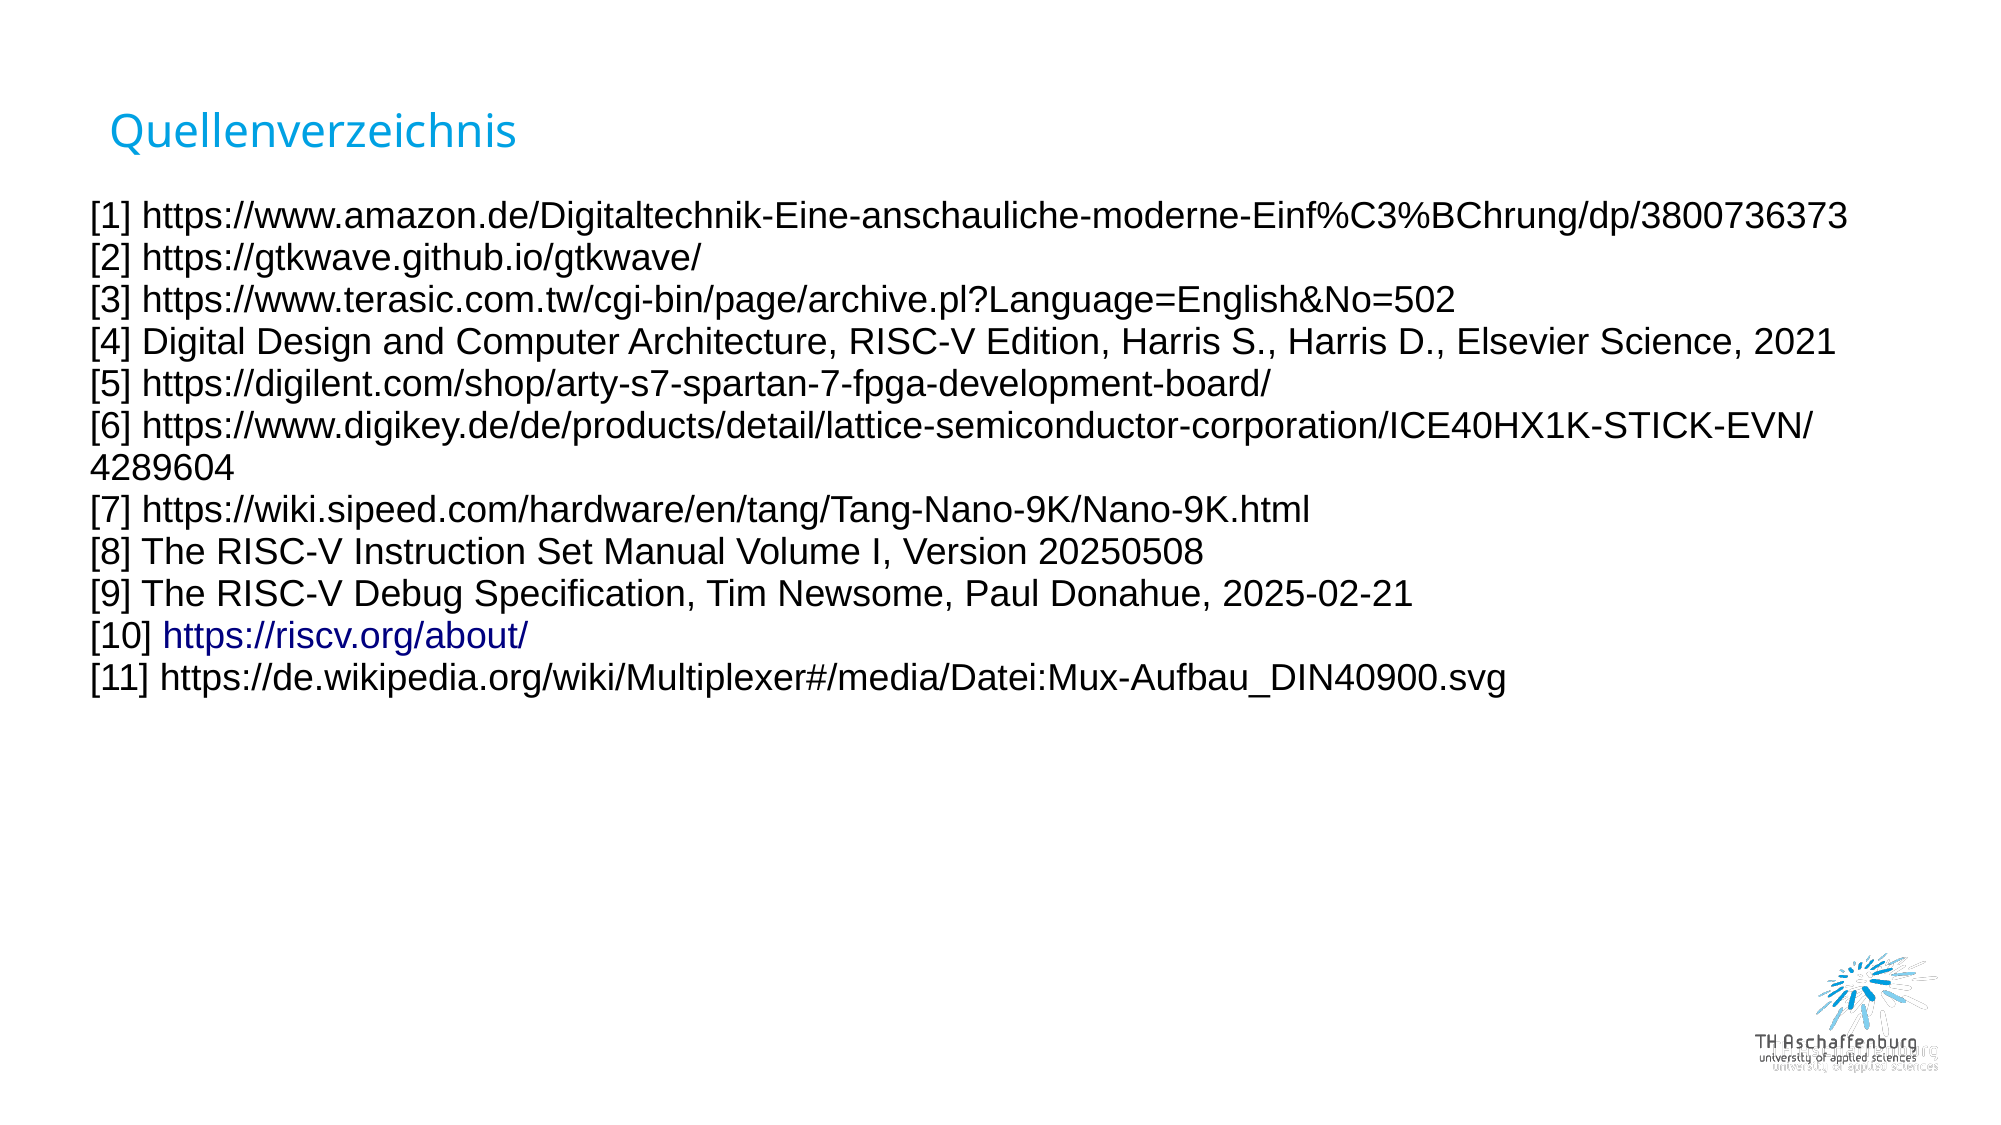

# Quellenverzeichnis
[1] https://www.amazon.de/Digitaltechnik-Eine-anschauliche-moderne-Einf%C3%BChrung/dp/3800736373
[2] https://gtkwave.github.io/gtkwave/
[3] https://www.terasic.com.tw/cgi-bin/page/archive.pl?Language=English&No=502
[4] Digital Design and Computer Architecture, RISC-V Edition, Harris S., Harris D., Elsevier Science, 2021
[5] https://digilent.com/shop/arty-s7-spartan-7-fpga-development-board/
[6] https://www.digikey.de/de/products/detail/lattice-semiconductor-corporation/ICE40HX1K-STICK-EVN/4289604
[7] https://wiki.sipeed.com/hardware/en/tang/Tang-Nano-9K/Nano-9K.html
[8] The RISC-V Instruction Set Manual Volume I, Version 20250508
[9] The RISC-V Debug Specification, Tim Newsome, Paul Donahue, 2025-02-21
[10] https://riscv.org/about/
[11] https://de.wikipedia.org/wiki/Multiplexer#/media/Datei:Mux-Aufbau_DIN40900.svg